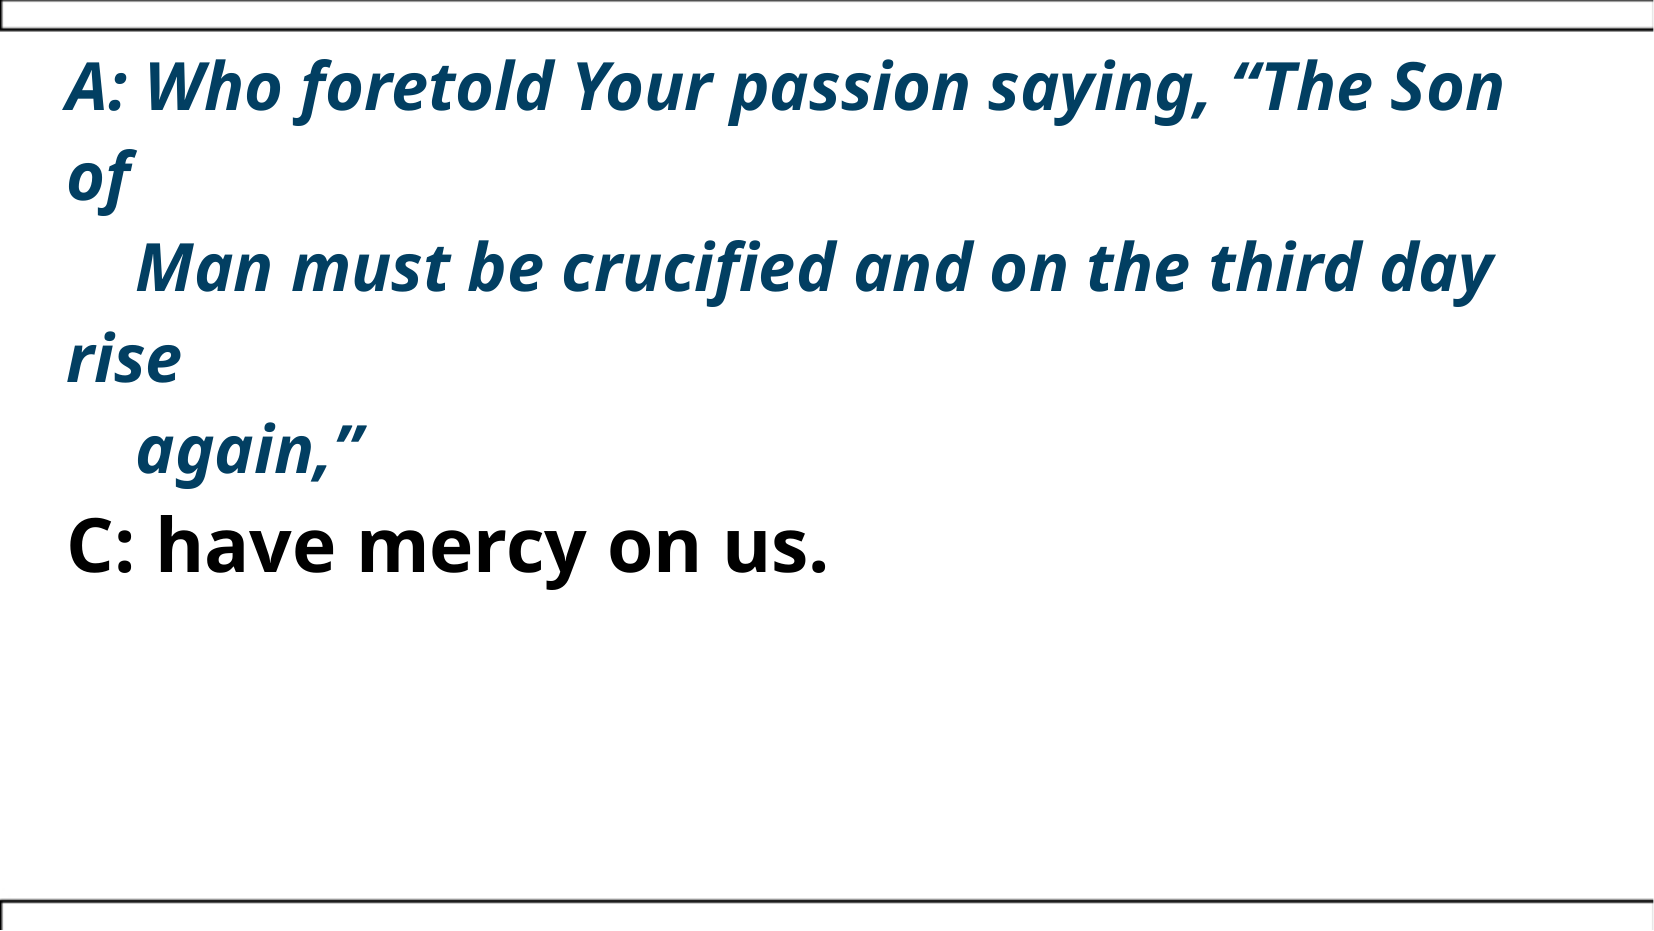

A: Who foretold Your passion saying, “The Son of
 Man must be crucified and on the third day rise
 again,”
C: have mercy on us.